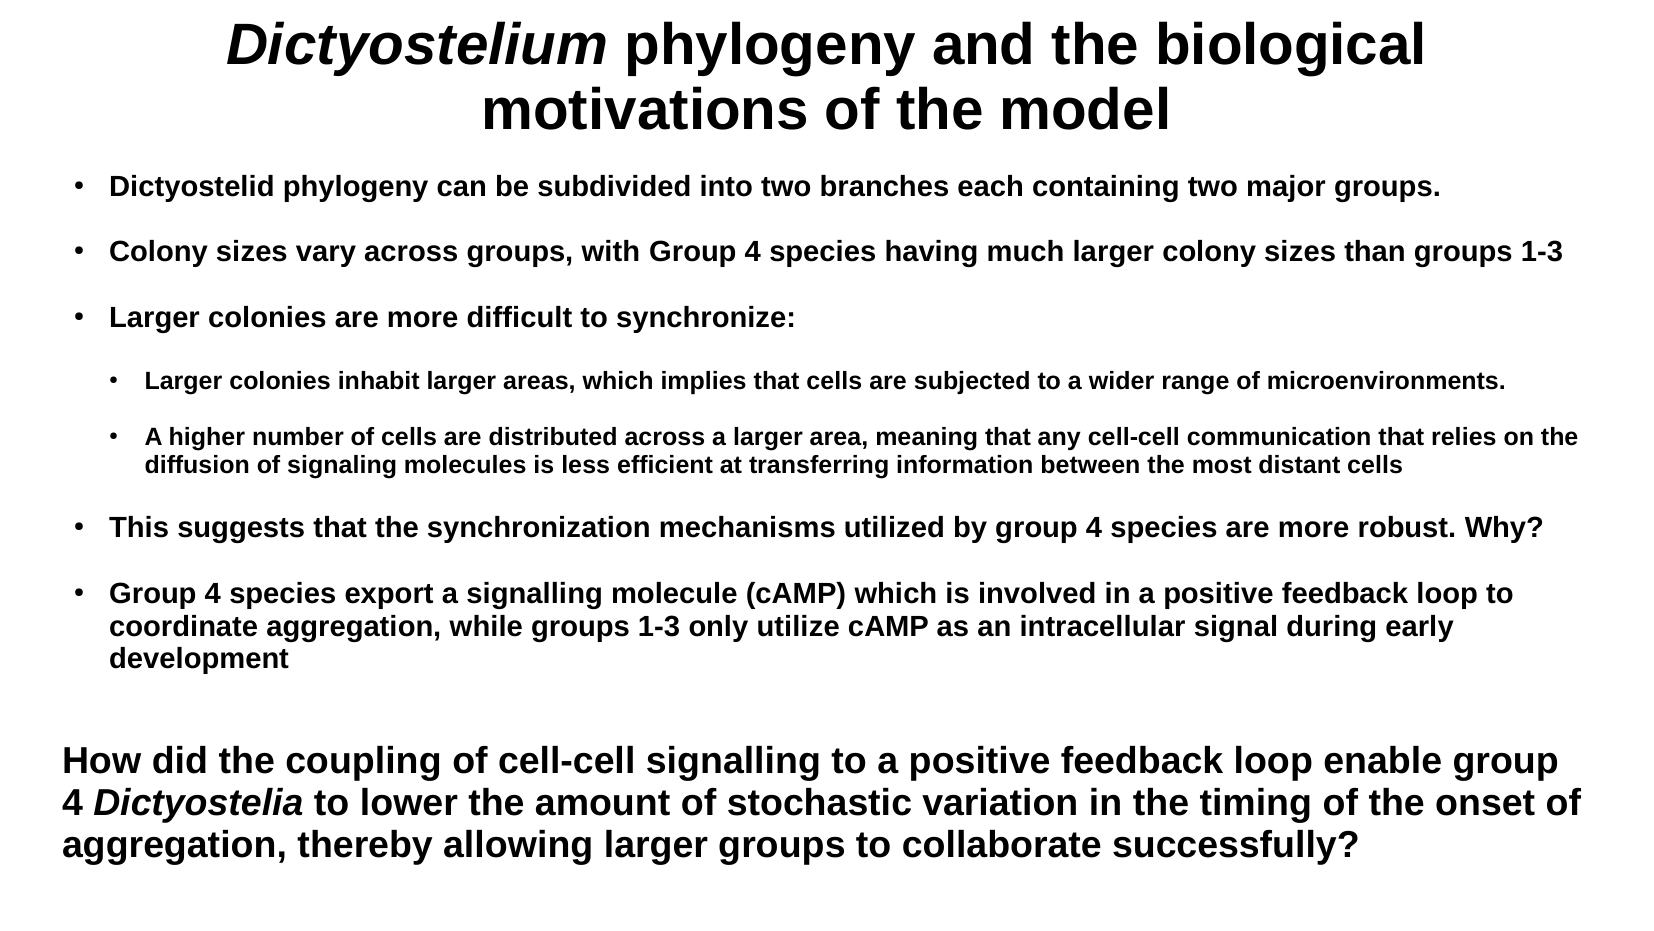

# Dictyostelium phylogeny and the biological motivations of the model
Dictyostelid phylogeny can be subdivided into two branches each containing two major groups.
Colony sizes vary across groups, with Group 4 species having much larger colony sizes than groups 1-3
Larger colonies are more difficult to synchronize:
Larger colonies inhabit larger areas, which implies that cells are subjected to a wider range of microenvironments.
A higher number of cells are distributed across a larger area, meaning that any cell-cell communication that relies on the diffusion of signaling molecules is less efficient at transferring information between the most distant cells
This suggests that the synchronization mechanisms utilized by group 4 species are more robust. Why?
Group 4 species export a signalling molecule (cAMP) which is involved in a positive feedback loop to coordinate aggregation, while groups 1-3 only utilize cAMP as an intracellular signal during early development
How did the coupling of cell-cell signalling to a positive feedback loop enable group 4 Dictyostelia to lower the amount of stochastic variation in the timing of the onset of aggregation, thereby allowing larger groups to collaborate successfully?